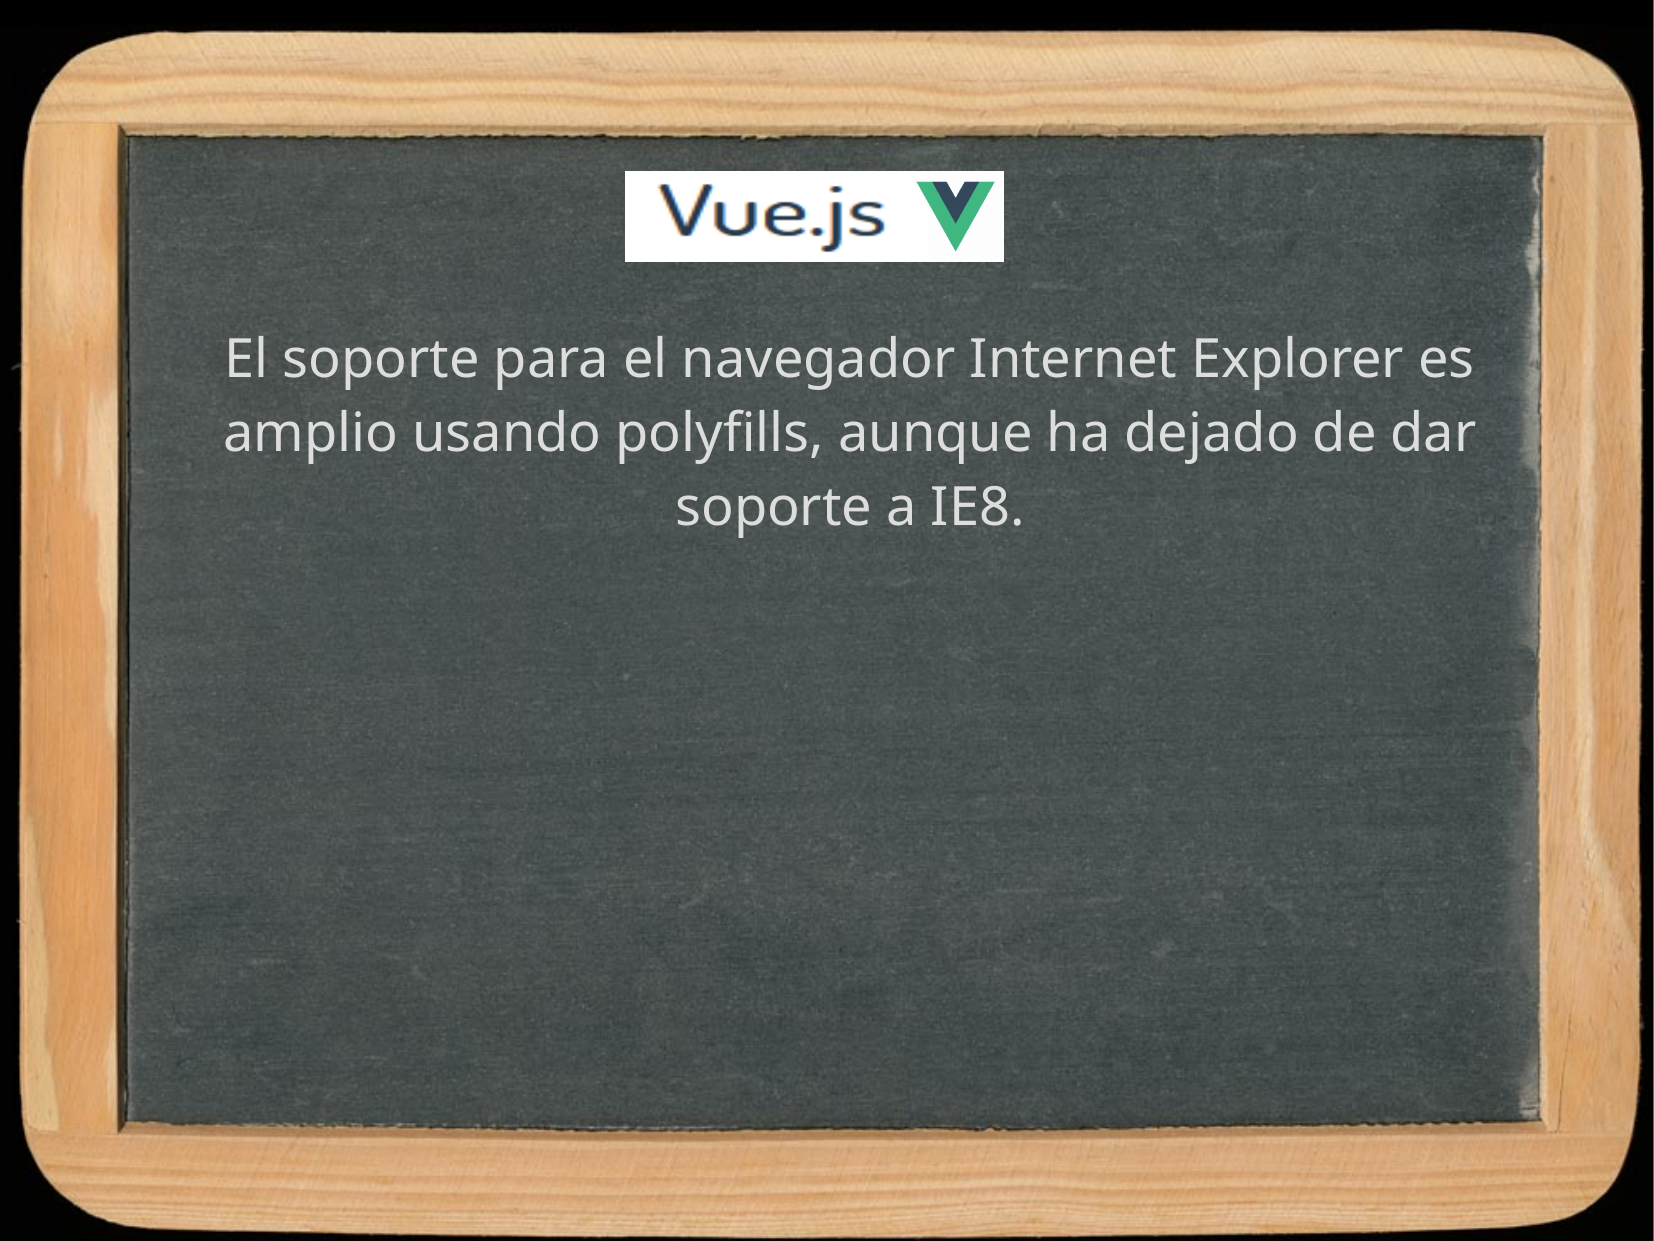

El soporte para el navegador Internet Explorer es amplio usando polyfills, aunque ha dejado de dar soporte a IE8.